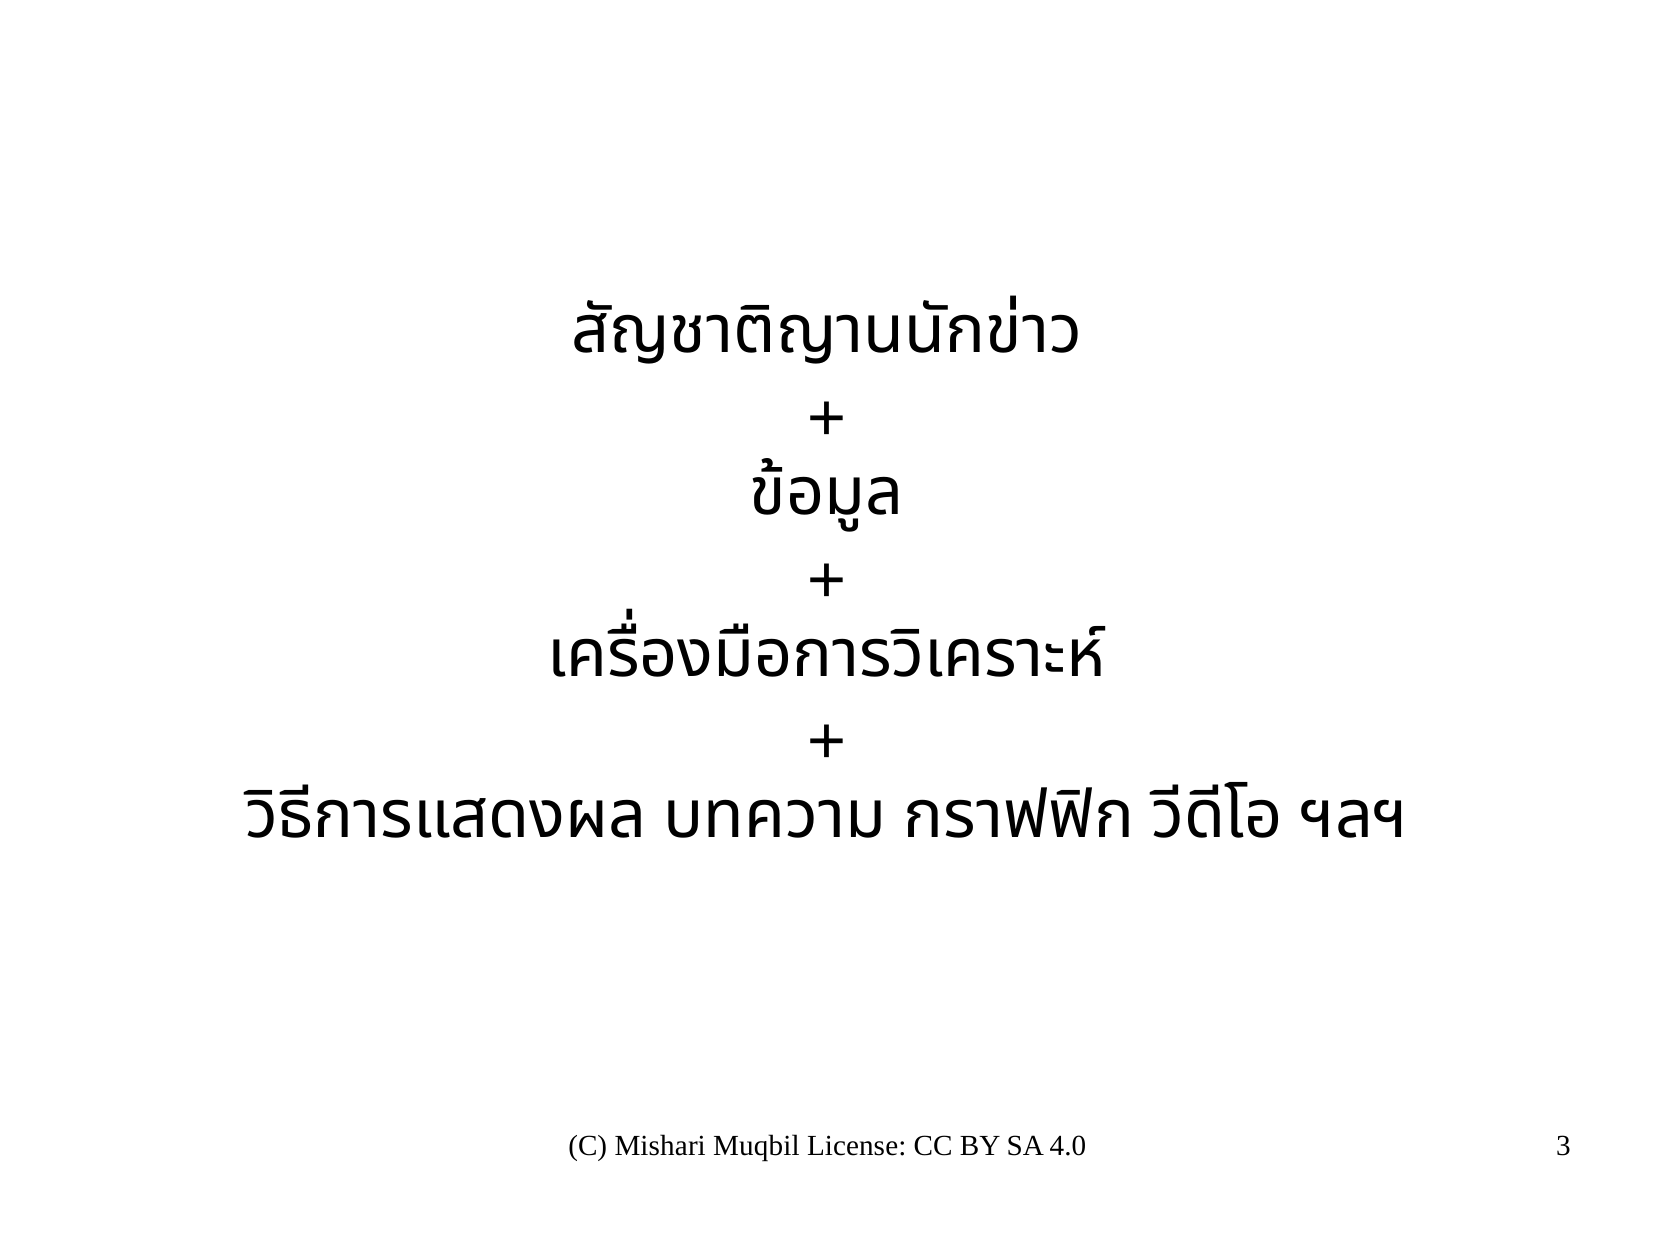

# สัญชาติญานนักข่าว
+
ข้อมูล
+
เครื่องมือการวิเคราะห์
+
วิธีการแสดงผล บทความ กราฟฟิก วีดีโอ ฯลฯ
(C) Mishari Muqbil License: CC BY SA 4.0
3